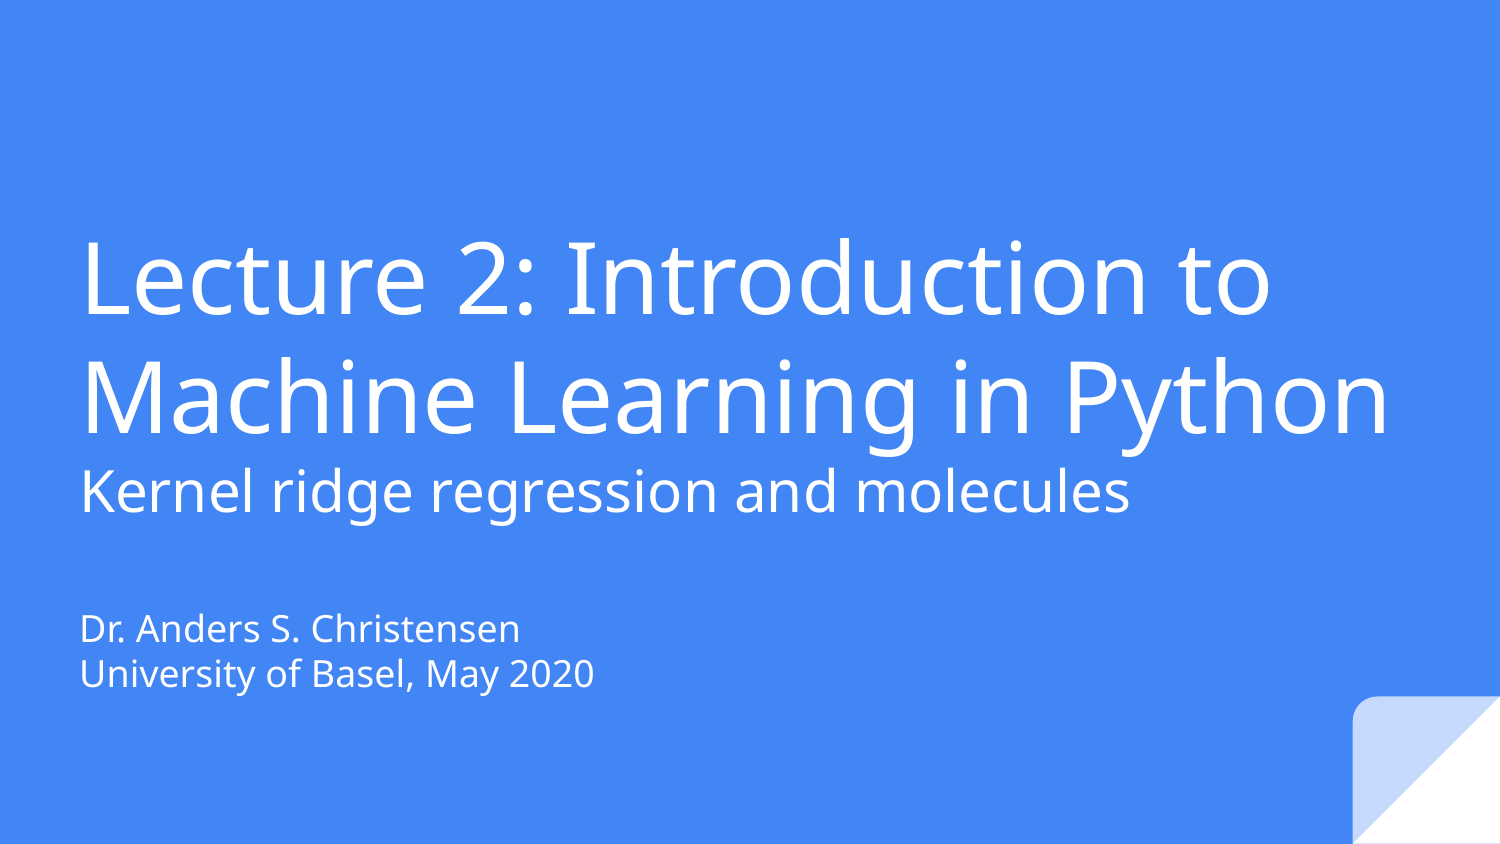

# Lecture 2: Introduction to Machine Learning in Python Kernel ridge regression and molecules
Dr. Anders S. Christensen
University of Basel, May 2020